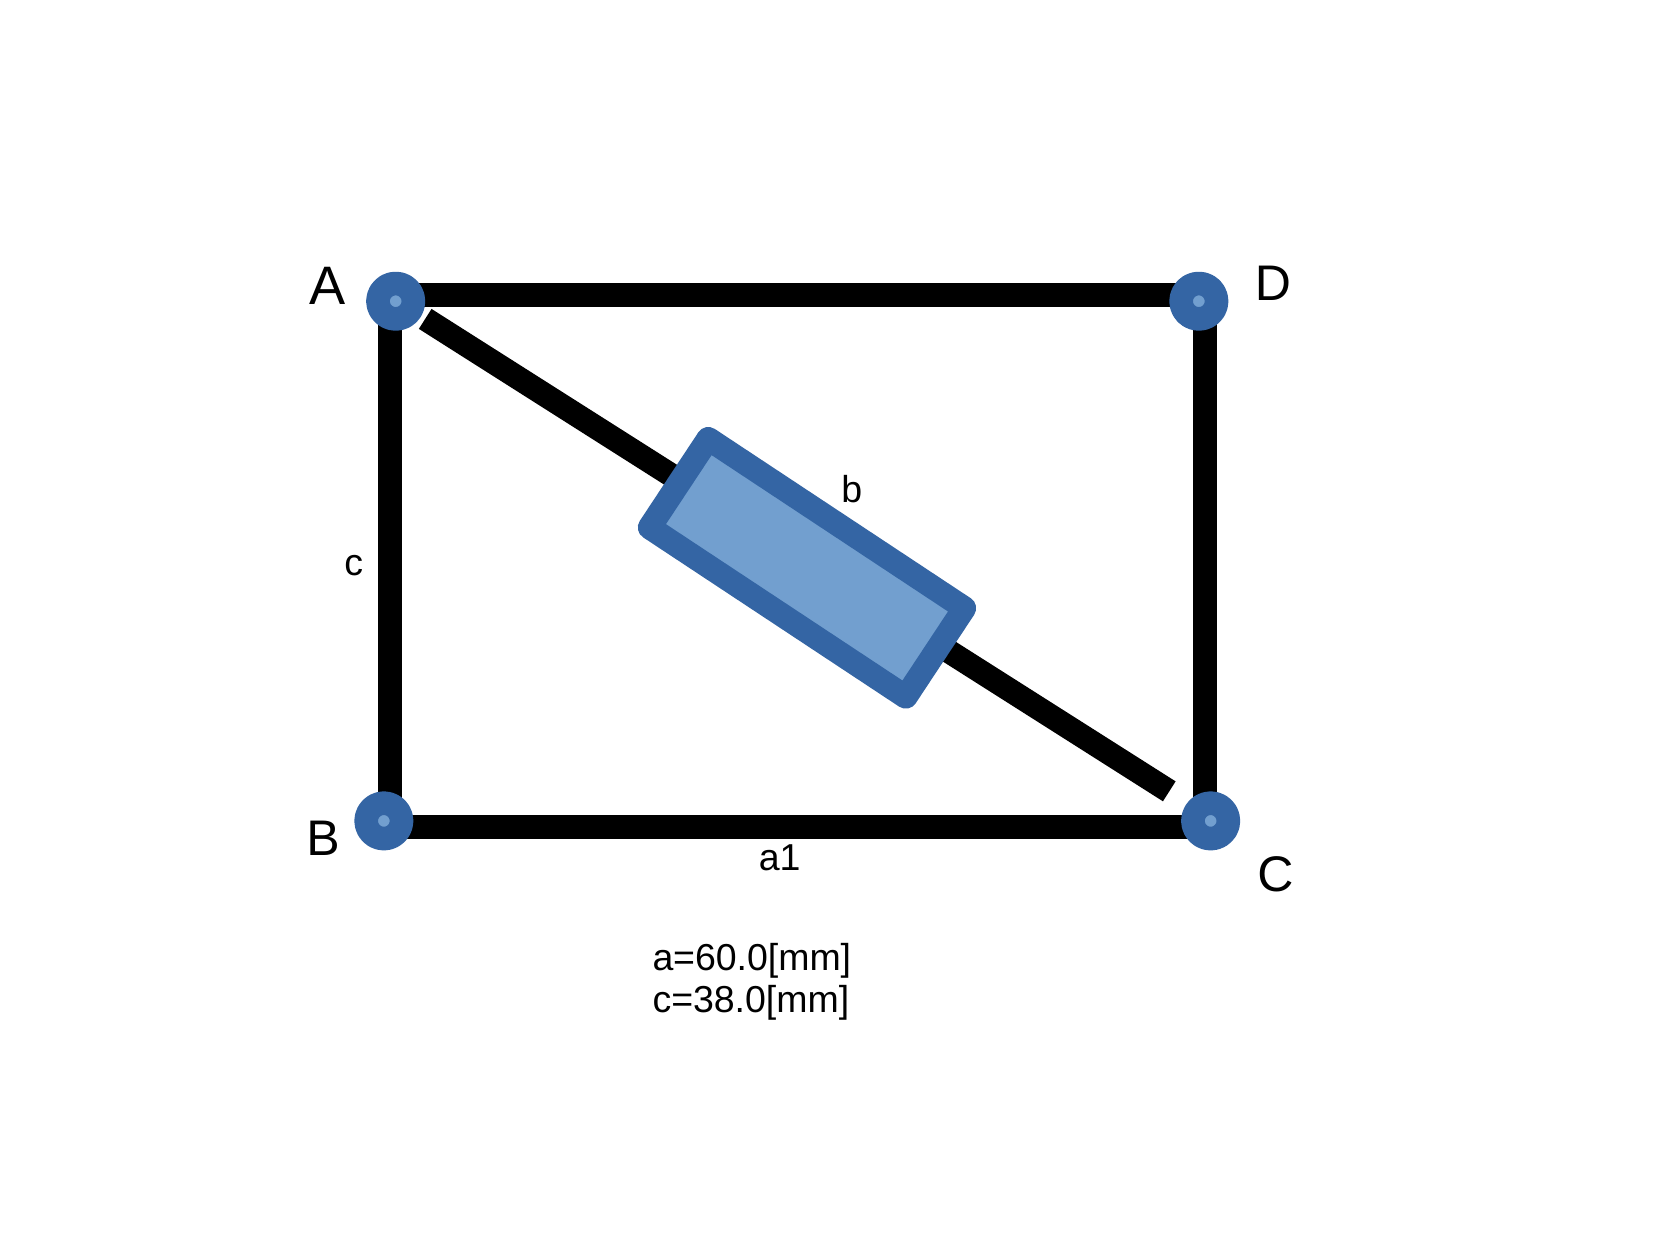

D
A
b
c
B
a1
C
a=60.0[mm]
c=38.0[mm]